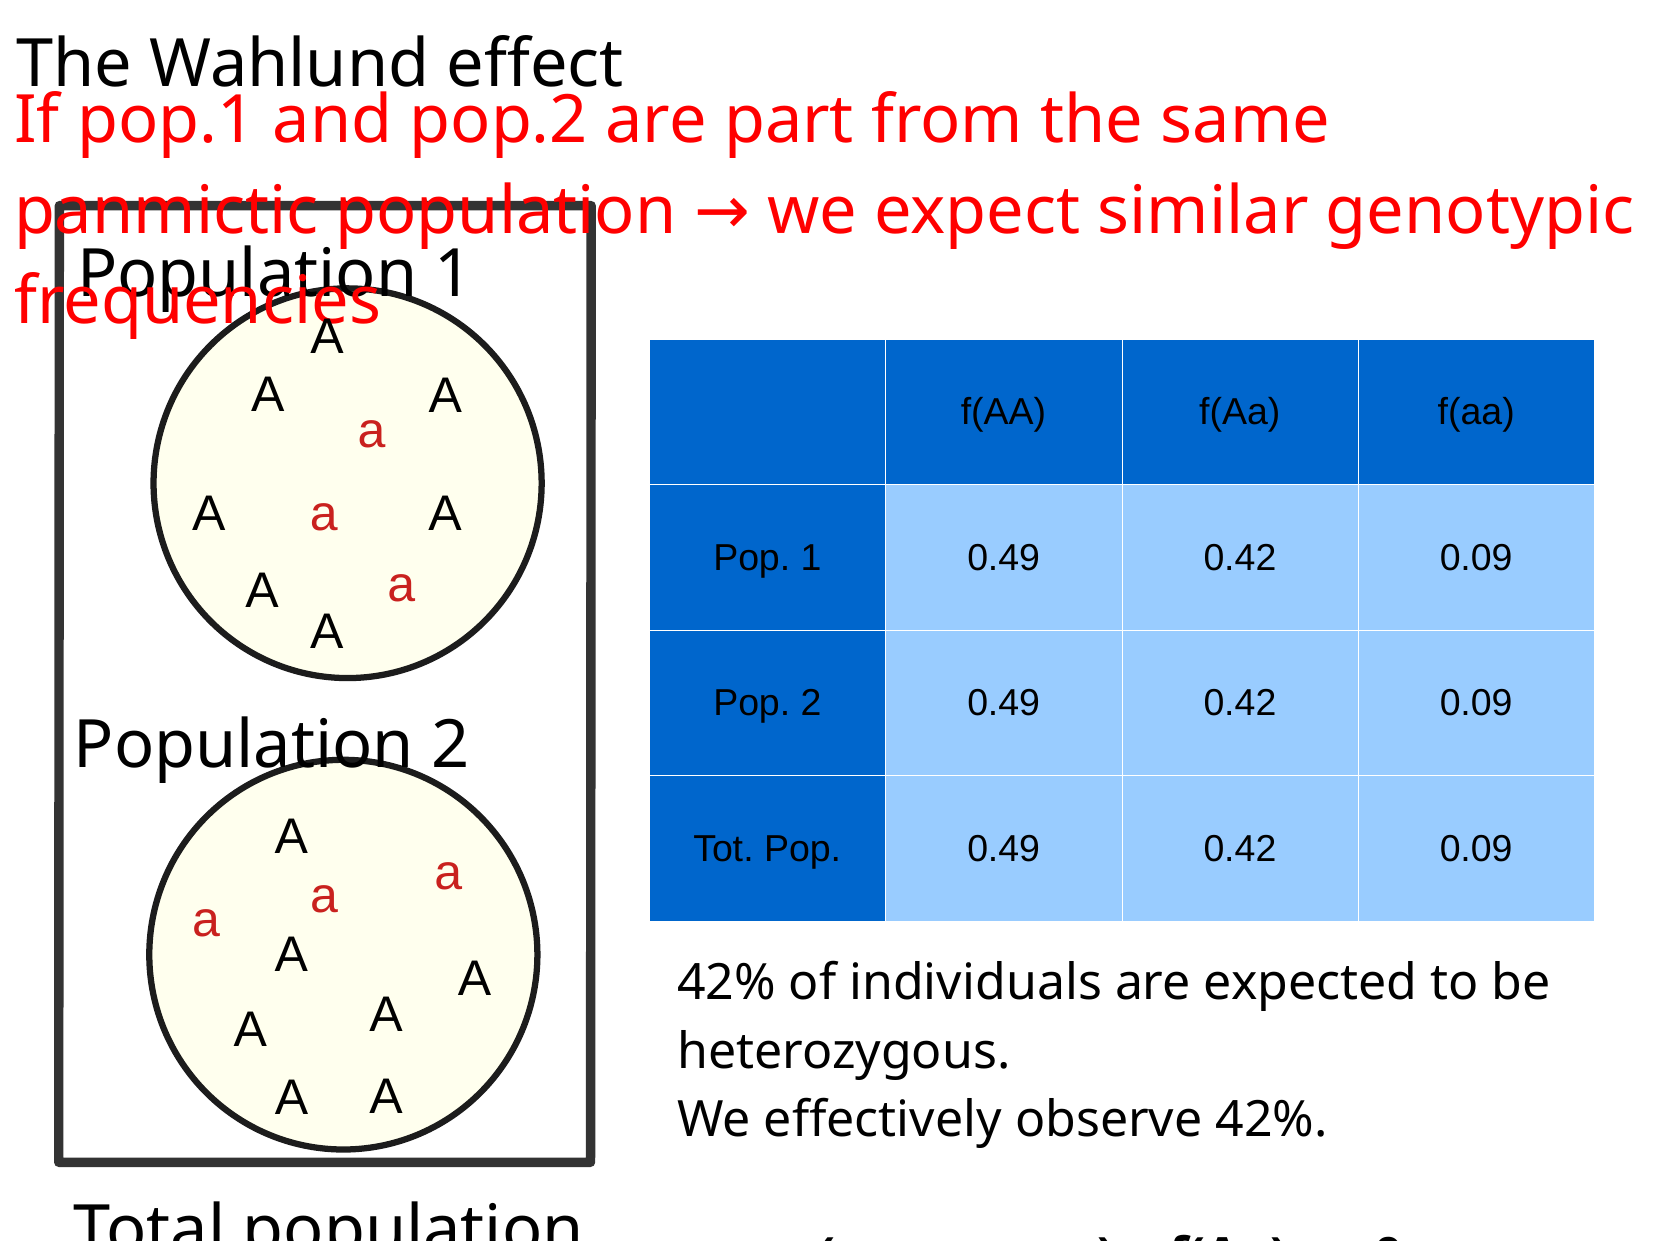

The Wahlund effect
If pop.1 and pop.2 are part from the same panmictic population → we expect similar genotypic frequencies
Population 1
A
| | f(AA) | f(Aa) | f(aa) |
| --- | --- | --- | --- |
| Pop. 1 | 0.49 | 0.42 | 0.09 |
| Pop. 2 | 0.49 | 0.42 | 0.09 |
| Tot. Pop. | 0.49 | 0.42 | 0.09 |
A
A
a
a
A
A
a
A
A
Population 2
A
a
a
a
A
42% of individuals are expected to be heterozygous.
We effectively observe 42%.
mean(pop1 ; pop2) = f(Aa)Tot - 0
A
A
A
A
A
Total population